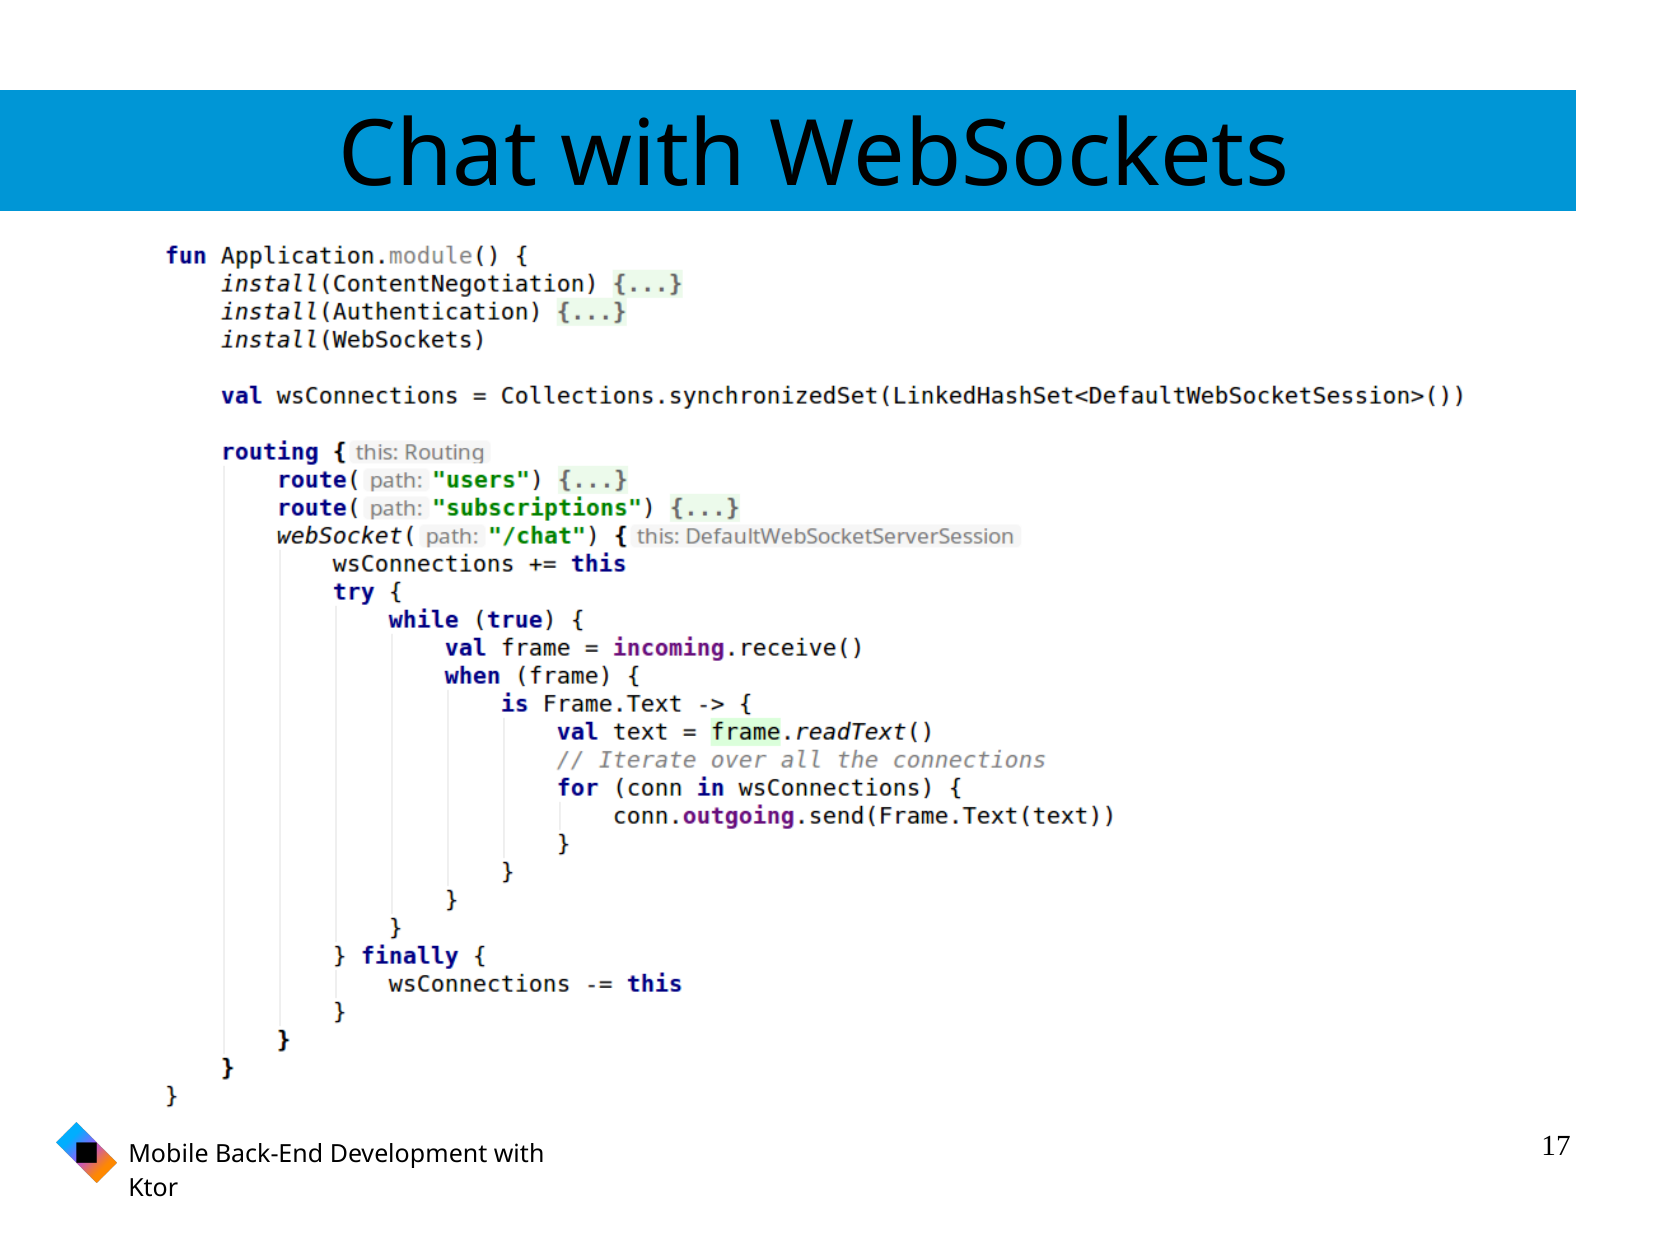

# Chat with WebSockets
Mobile Back-End Development with Ktor
17